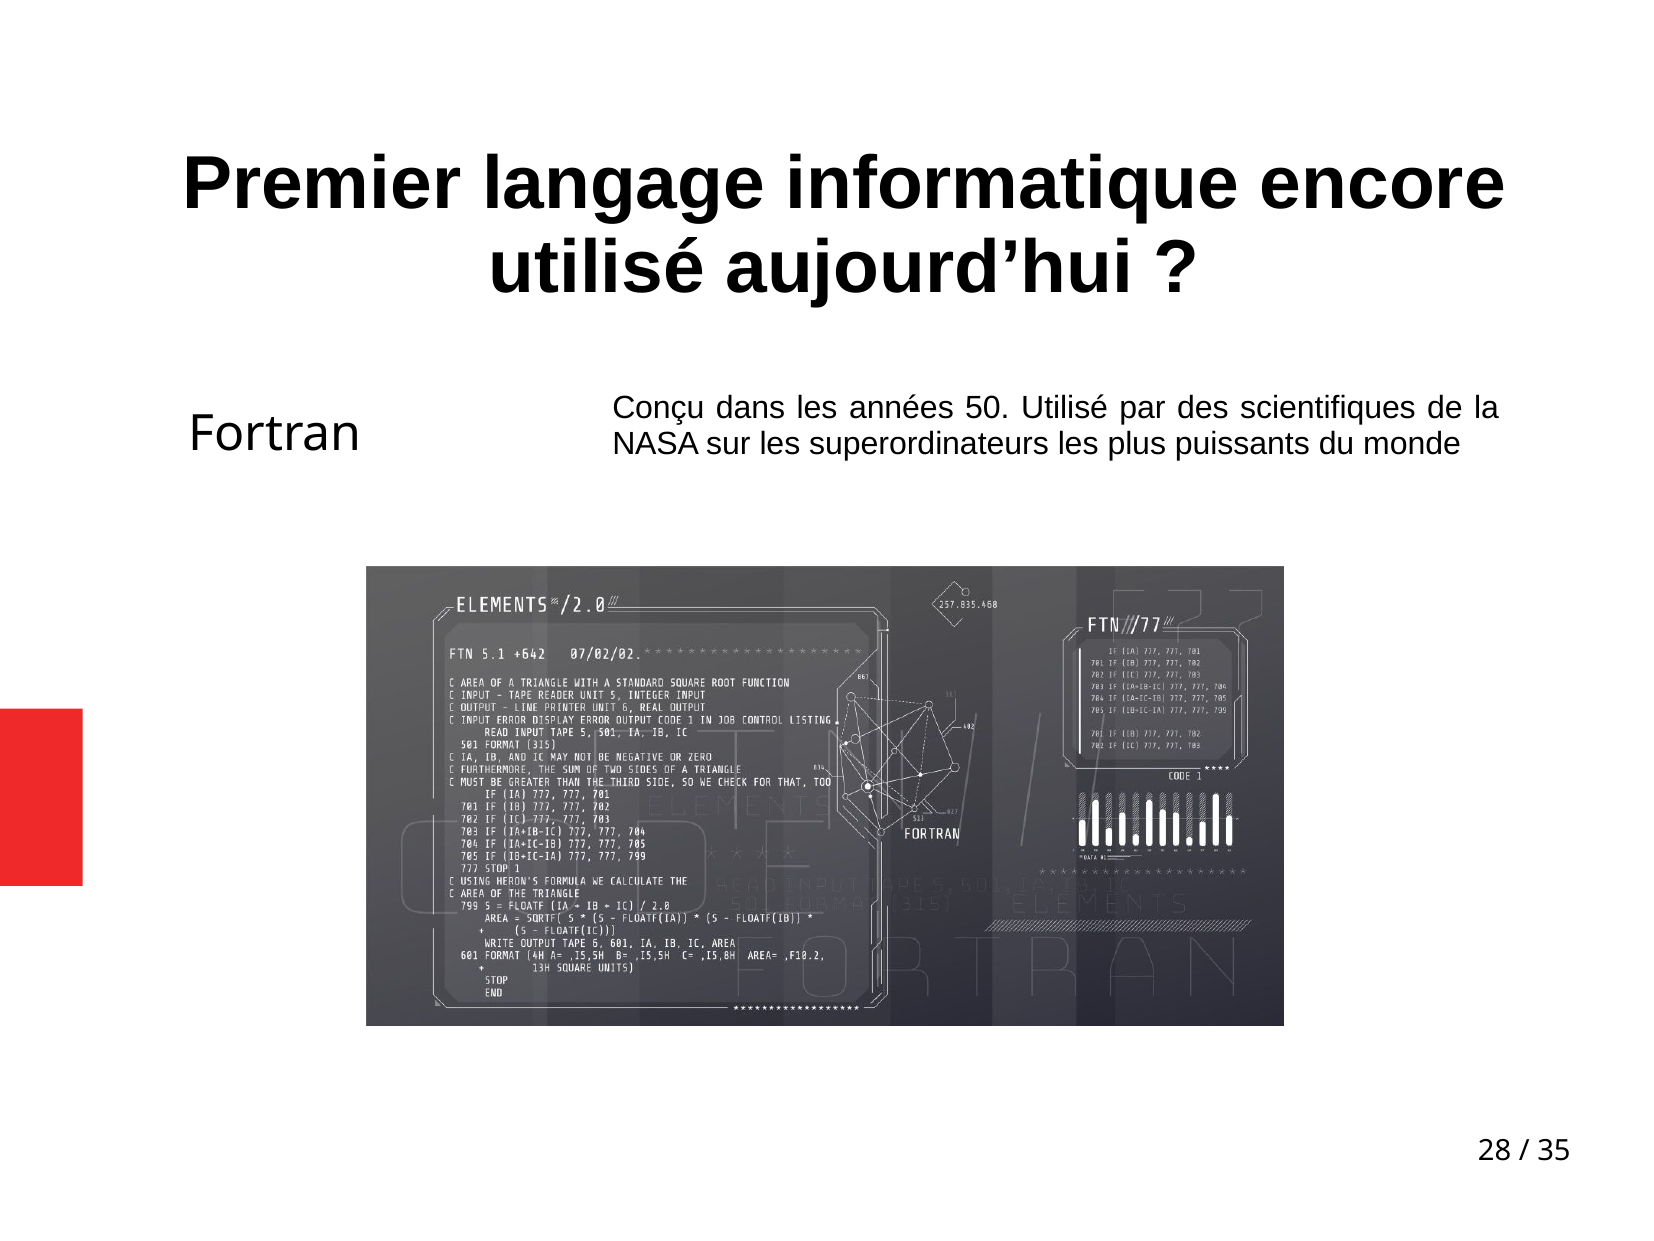

# Premier langage informatique encore utilisé aujourd’hui ?
Conçu dans les années 50. Utilisé par des scientifiques de la NASA sur les superordinateurs les plus puissants du monde
Fortran
28